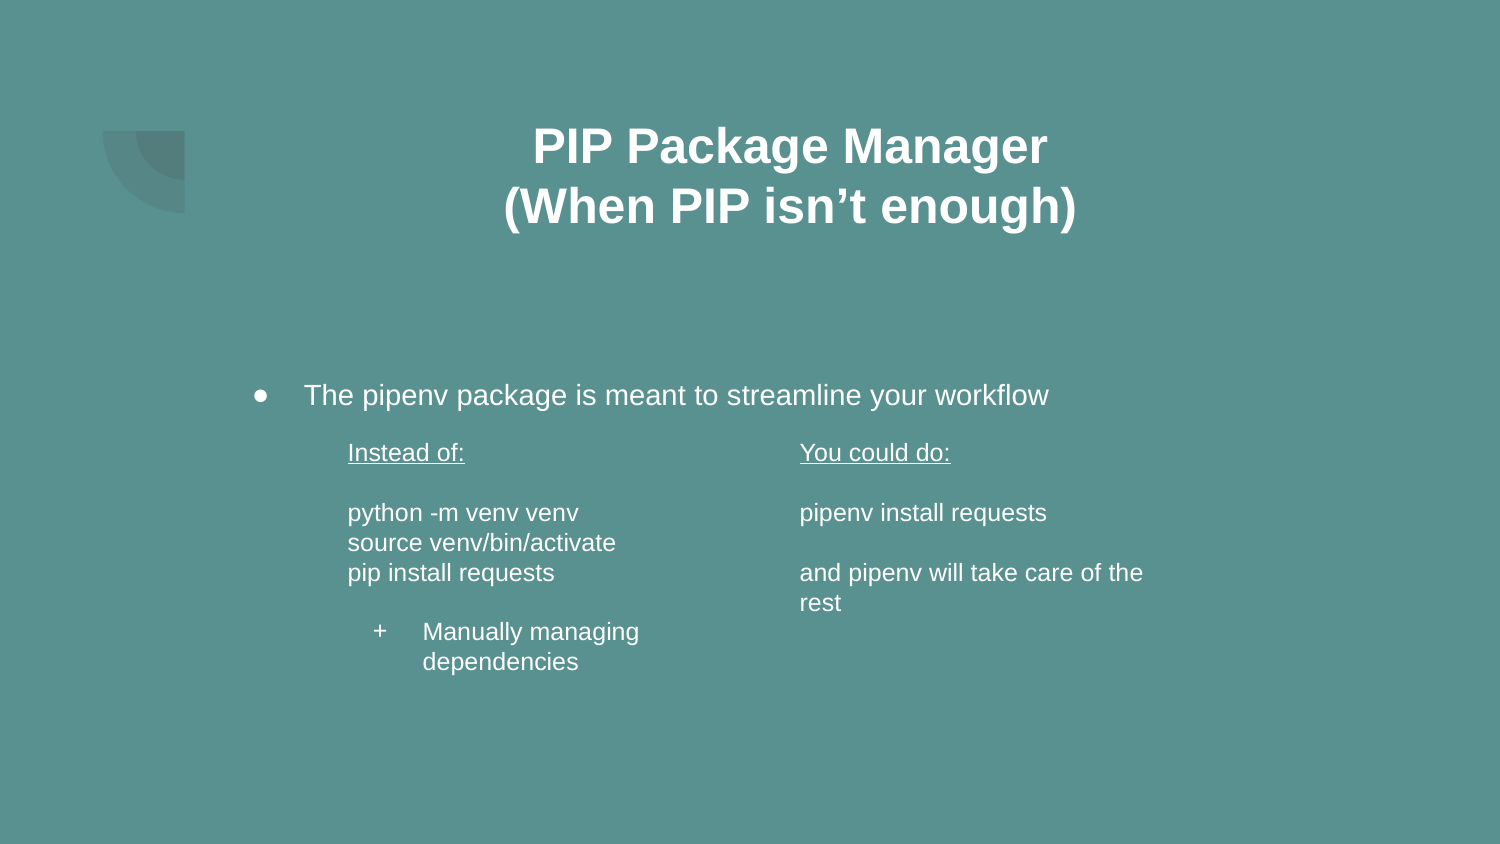

# PIP Package Manager (When PIP isn’t enough)
The pipenv package is meant to streamline your workflow
Instead of:
python -m venv venv
source venv/bin/activate
pip install requests
Manually managing dependencies
You could do:
pipenv install requests
and pipenv will take care of the rest